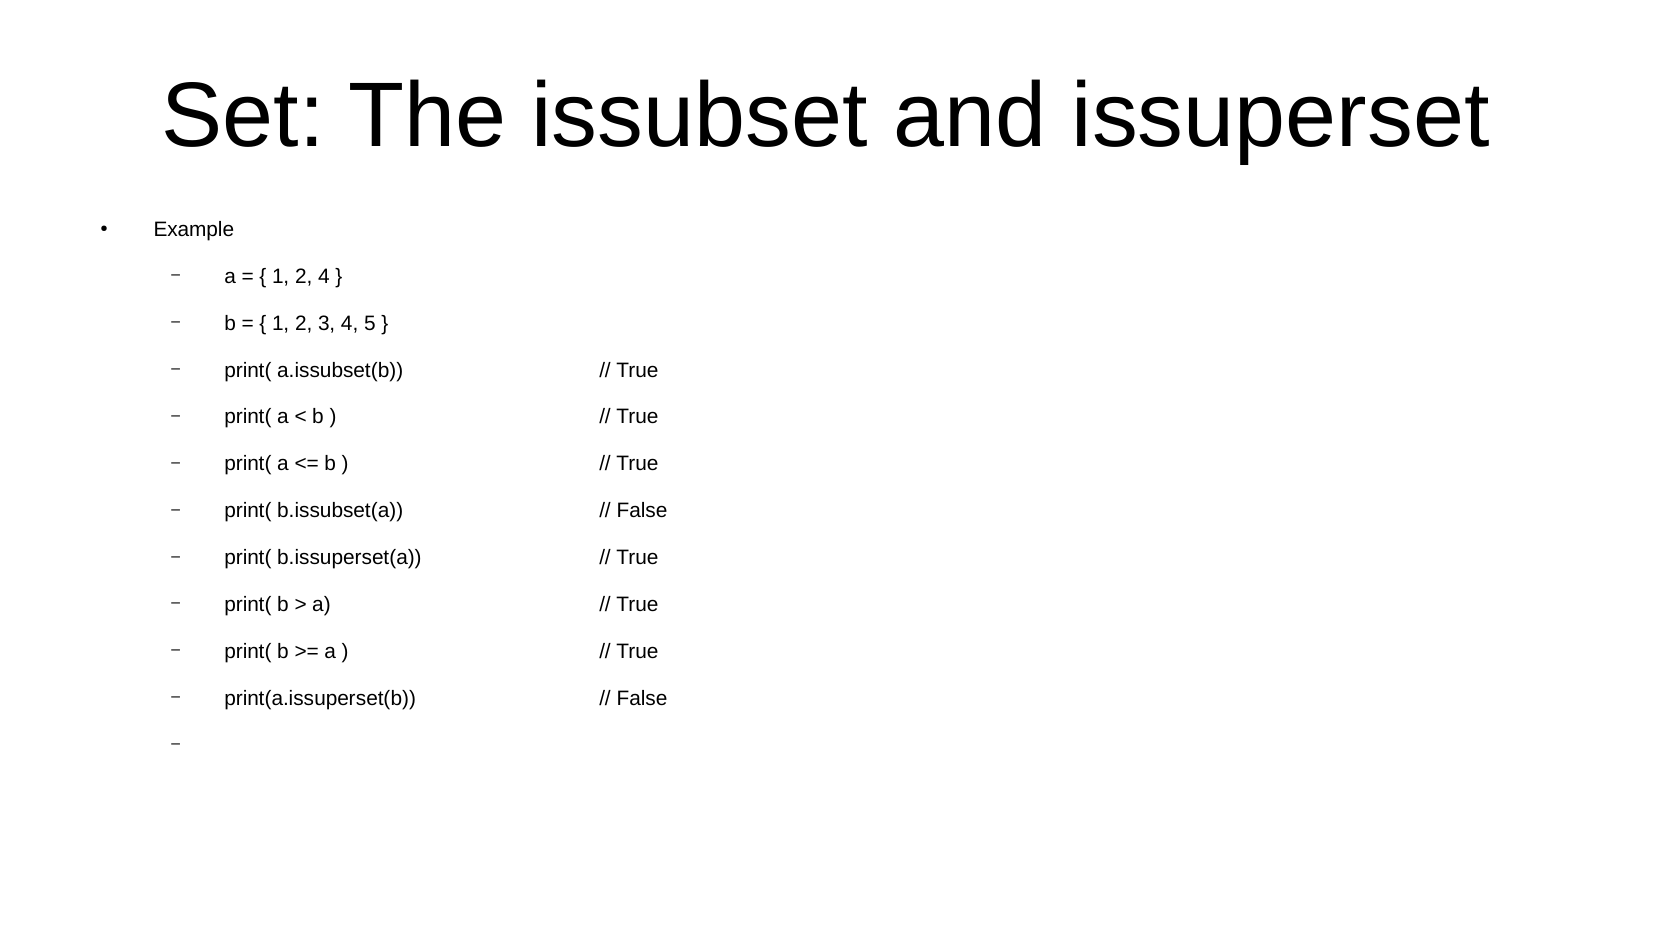

# Set: The issubset and issuperset
Example
a = { 1, 2, 4 }
b = { 1, 2, 3, 4, 5 }
print( a.issubset(b))			// True
print( a < b )				// True
print( a <= b ) 				// True
print( b.issubset(a))			// False
print( b.issuperset(a))			// True
print( b > a)				// True
print( b >= a )				// True
print(a.issuperset(b))			// False